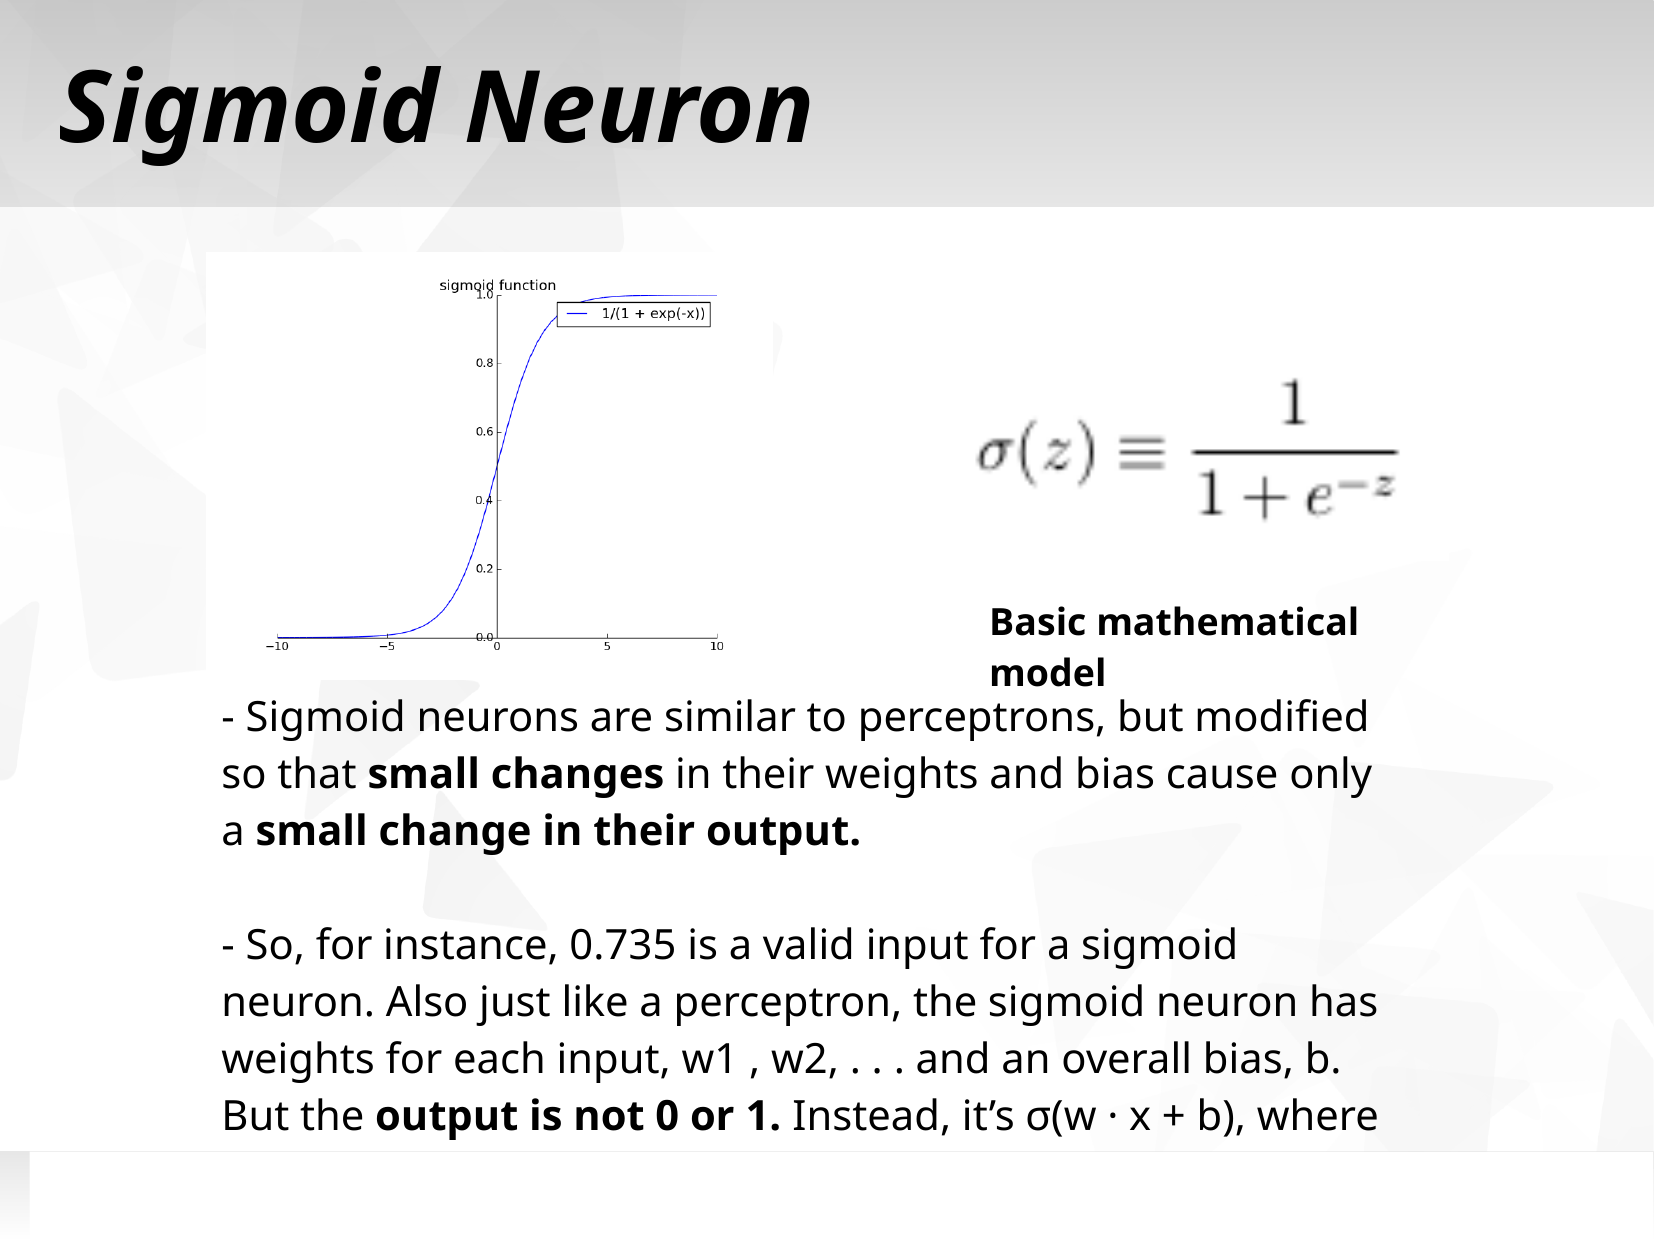

# Sigmoid Neuron
Basic mathematical model
- Sigmoid neurons are similar to perceptrons, but modified
so that small changes in their weights and bias cause only a small change in their output.
- So, for instance, 0.735 is a valid input for a sigmoid neuron. Also just like a perceptron, the sigmoid neuron has weights for each input, w1 , w2, . . . and an overall bias, b. But the output is not 0 or 1. Instead, it’s σ(w · x + b), where σ is called the sigmoid function.
4
LibreOffice Productivity Suite